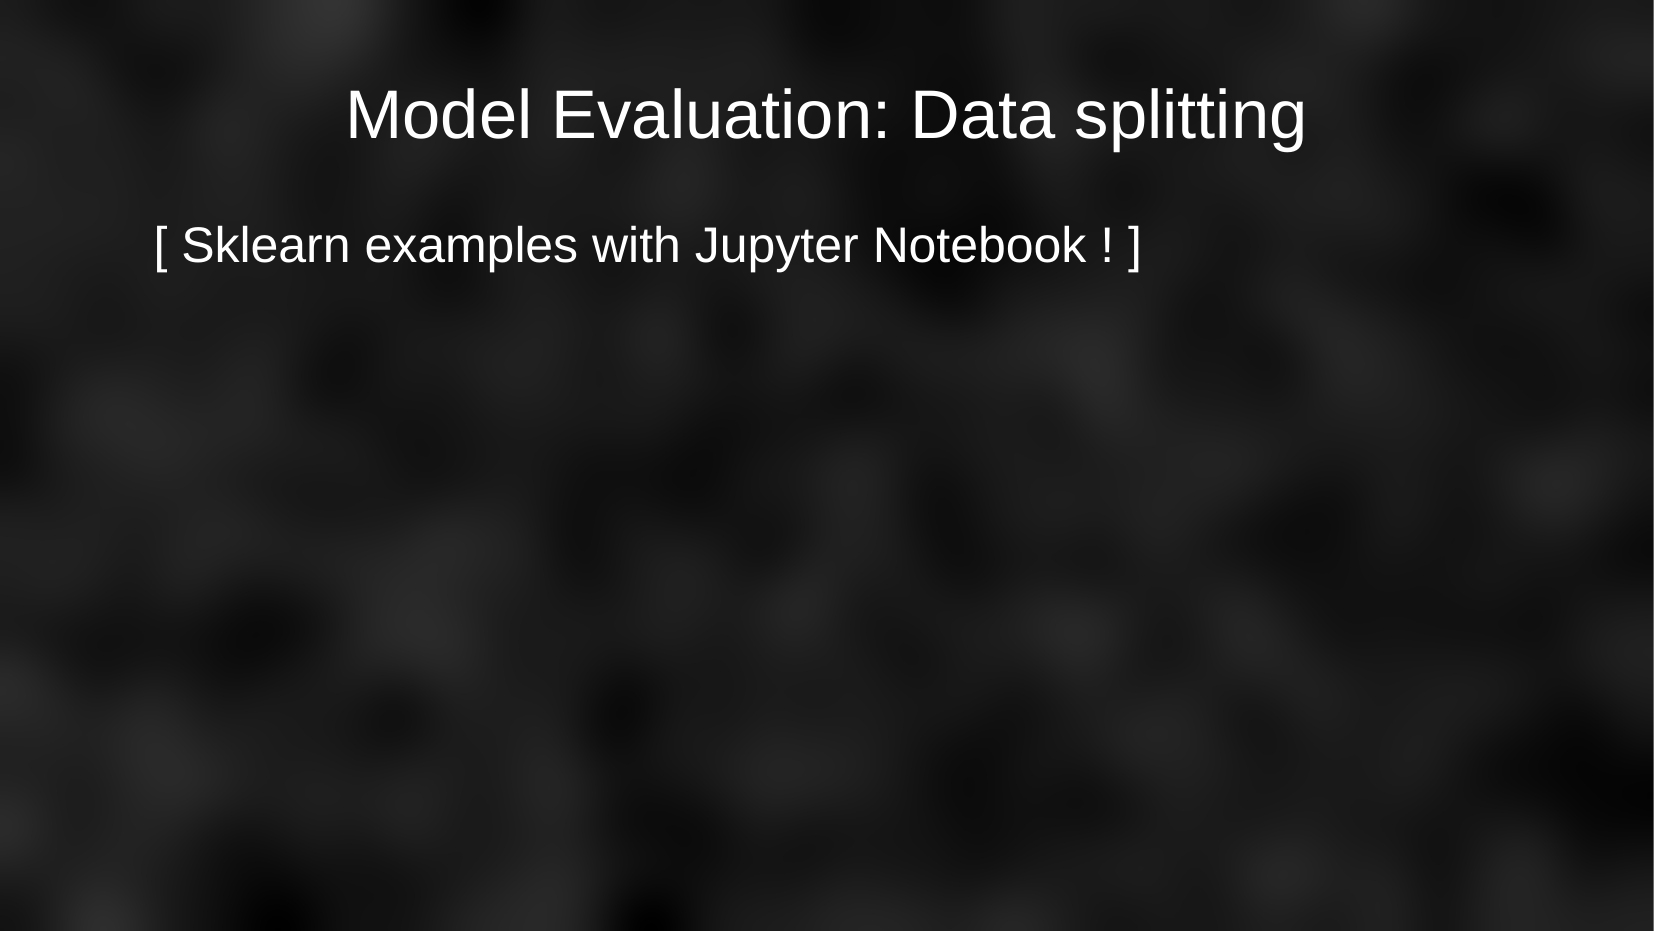

# Model Evaluation: Data splitting
[ Sklearn examples with Jupyter Notebook ! ]